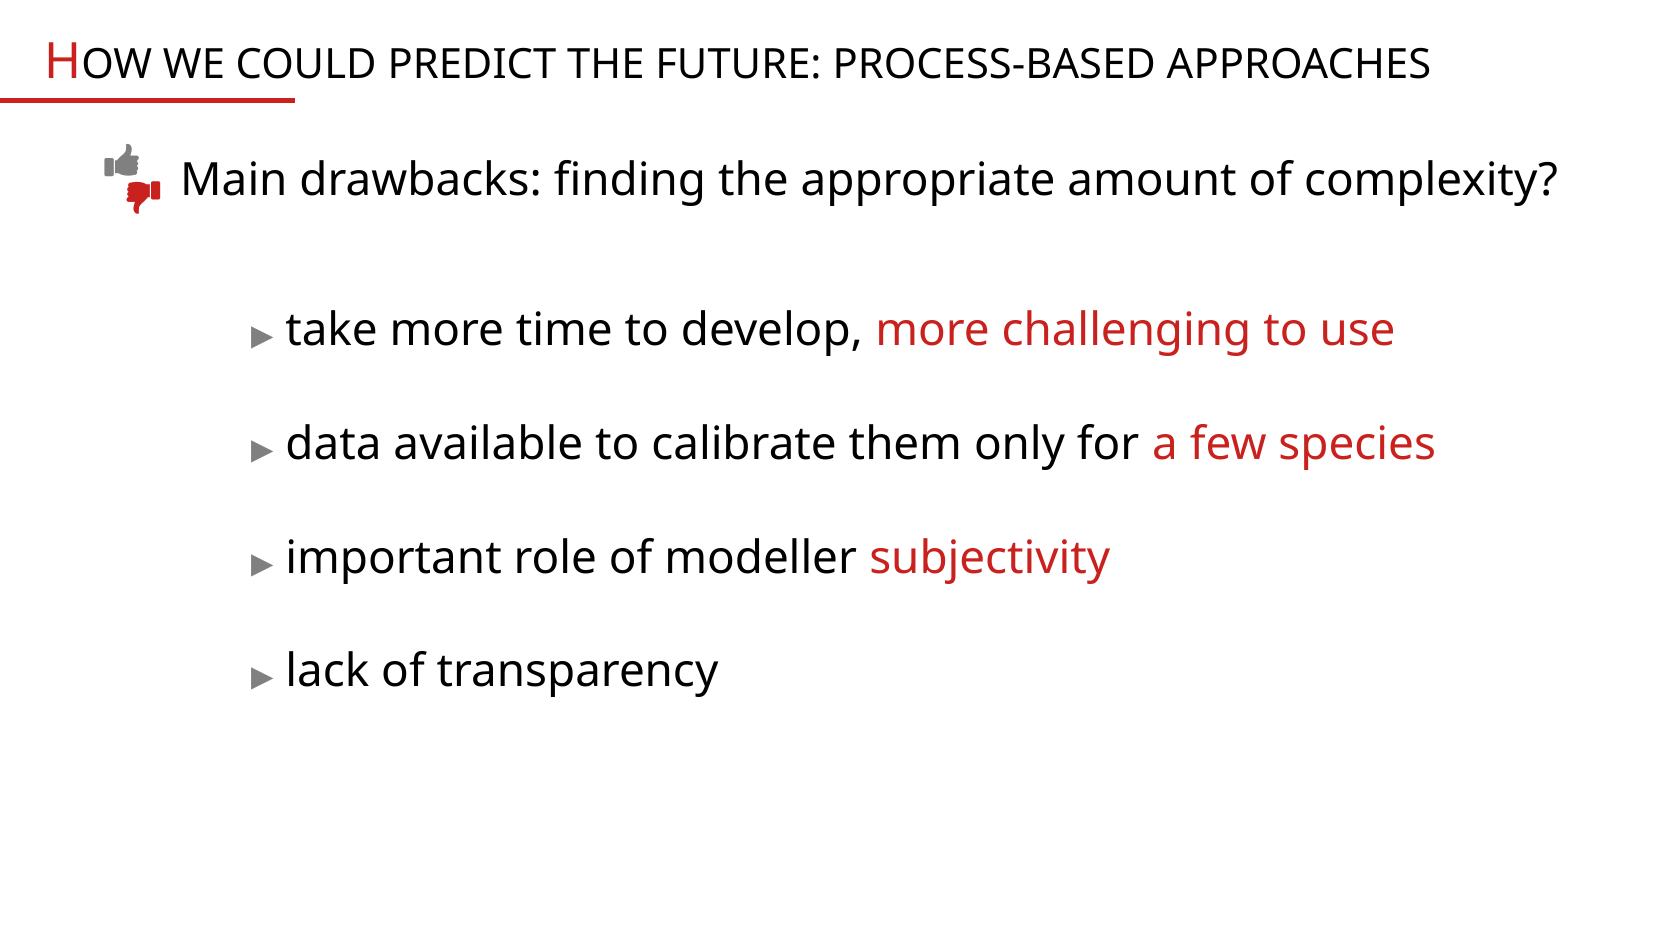

HOW WE COULD PREDICT THE FUTURE: PROCESS-BASED APPROACHES
Main drawbacks: finding the appropriate amount of complexity?
▶ take more time to develop, more challenging to use
▶ data available to calibrate them only for a few species
▶ important role of modeller subjectivity
▶ lack of transparency